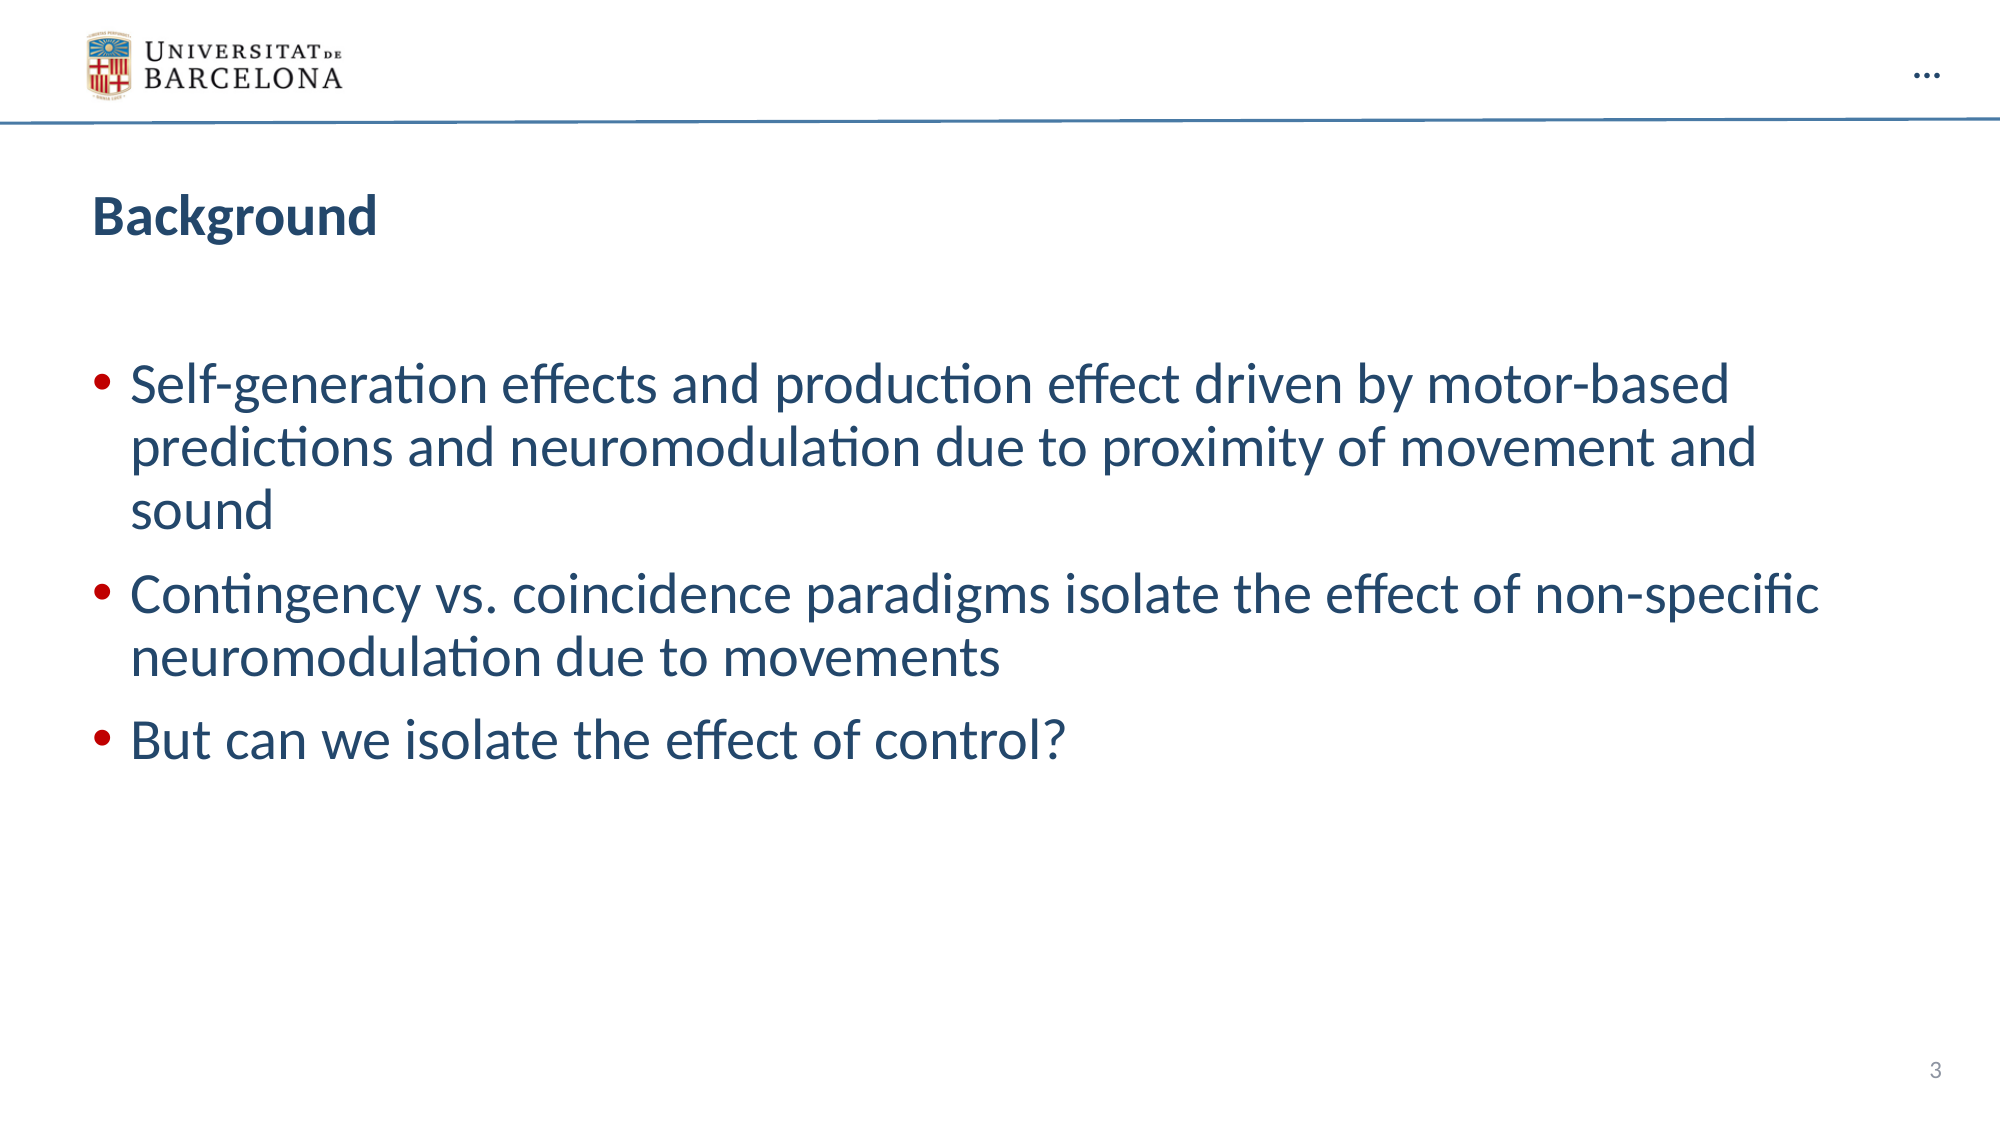

# ...
Background
Self-generation effects and production effect driven by motor-based predictions and neuromodulation due to proximity of movement and sound
Contingency vs. coincidence paradigms isolate the effect of non-specific neuromodulation due to movements
But can we isolate the effect of control?